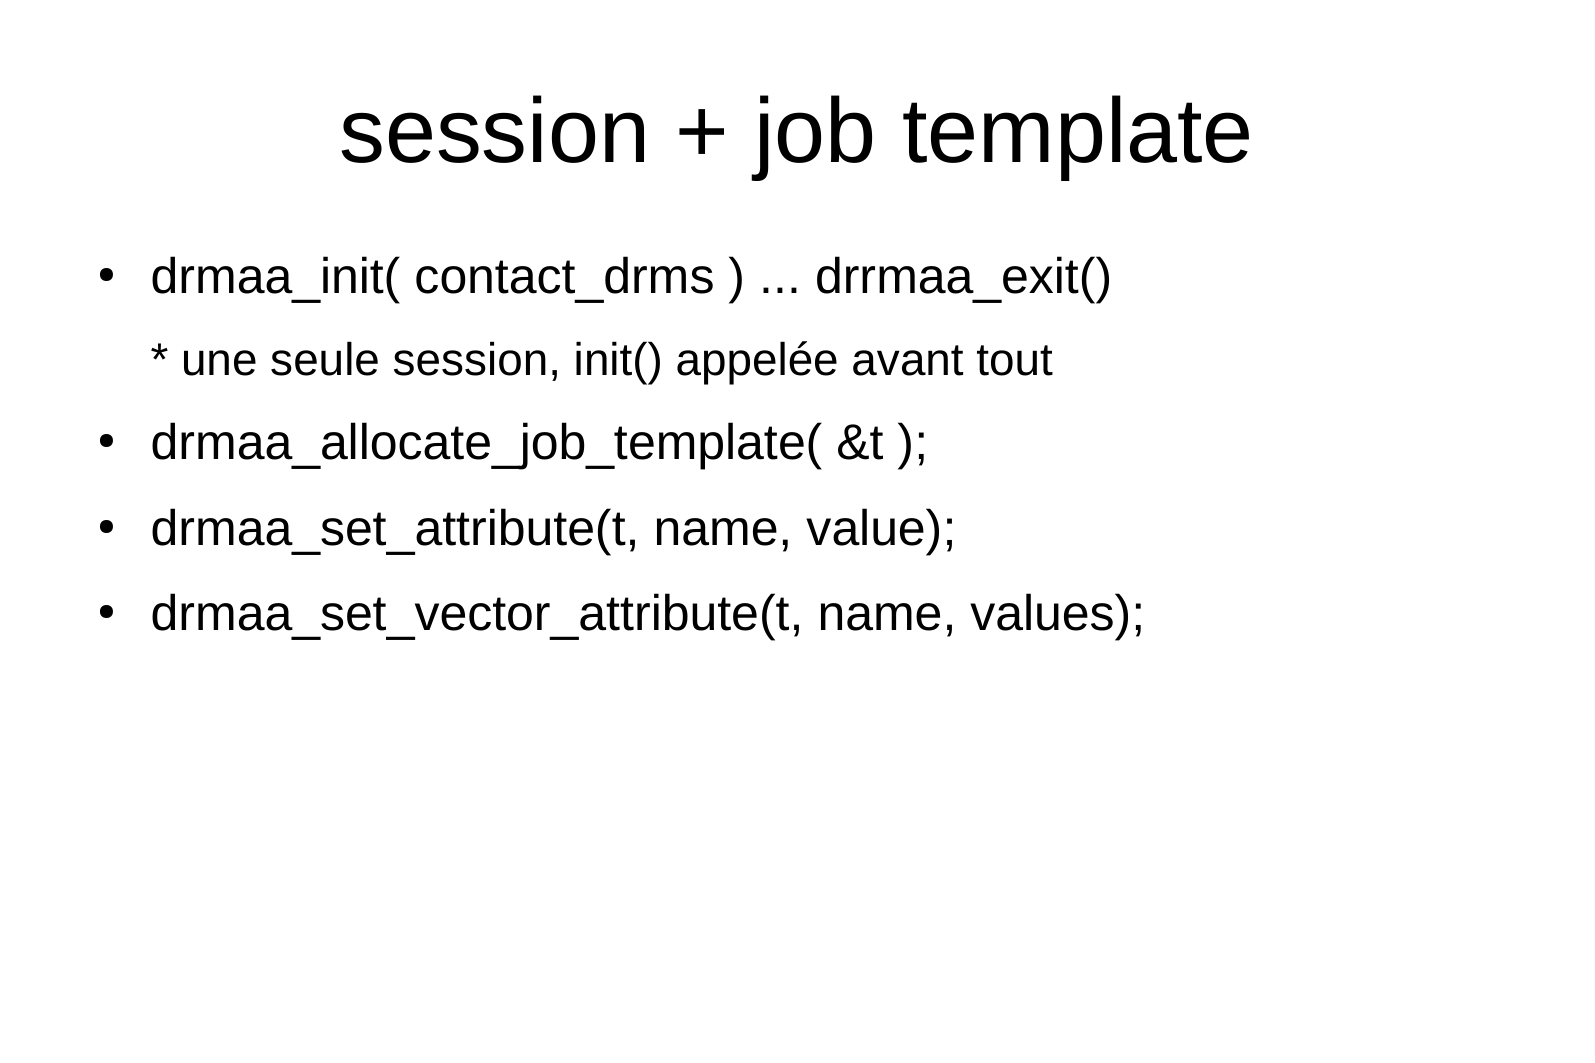

# session + job template
drmaa_init( contact_drms ) ... drrmaa_exit()
* une seule session, init() appelée avant tout
drmaa_allocate_job_template( &t );
drmaa_set_attribute(t, name, value);
drmaa_set_vector_attribute(t, name, values);